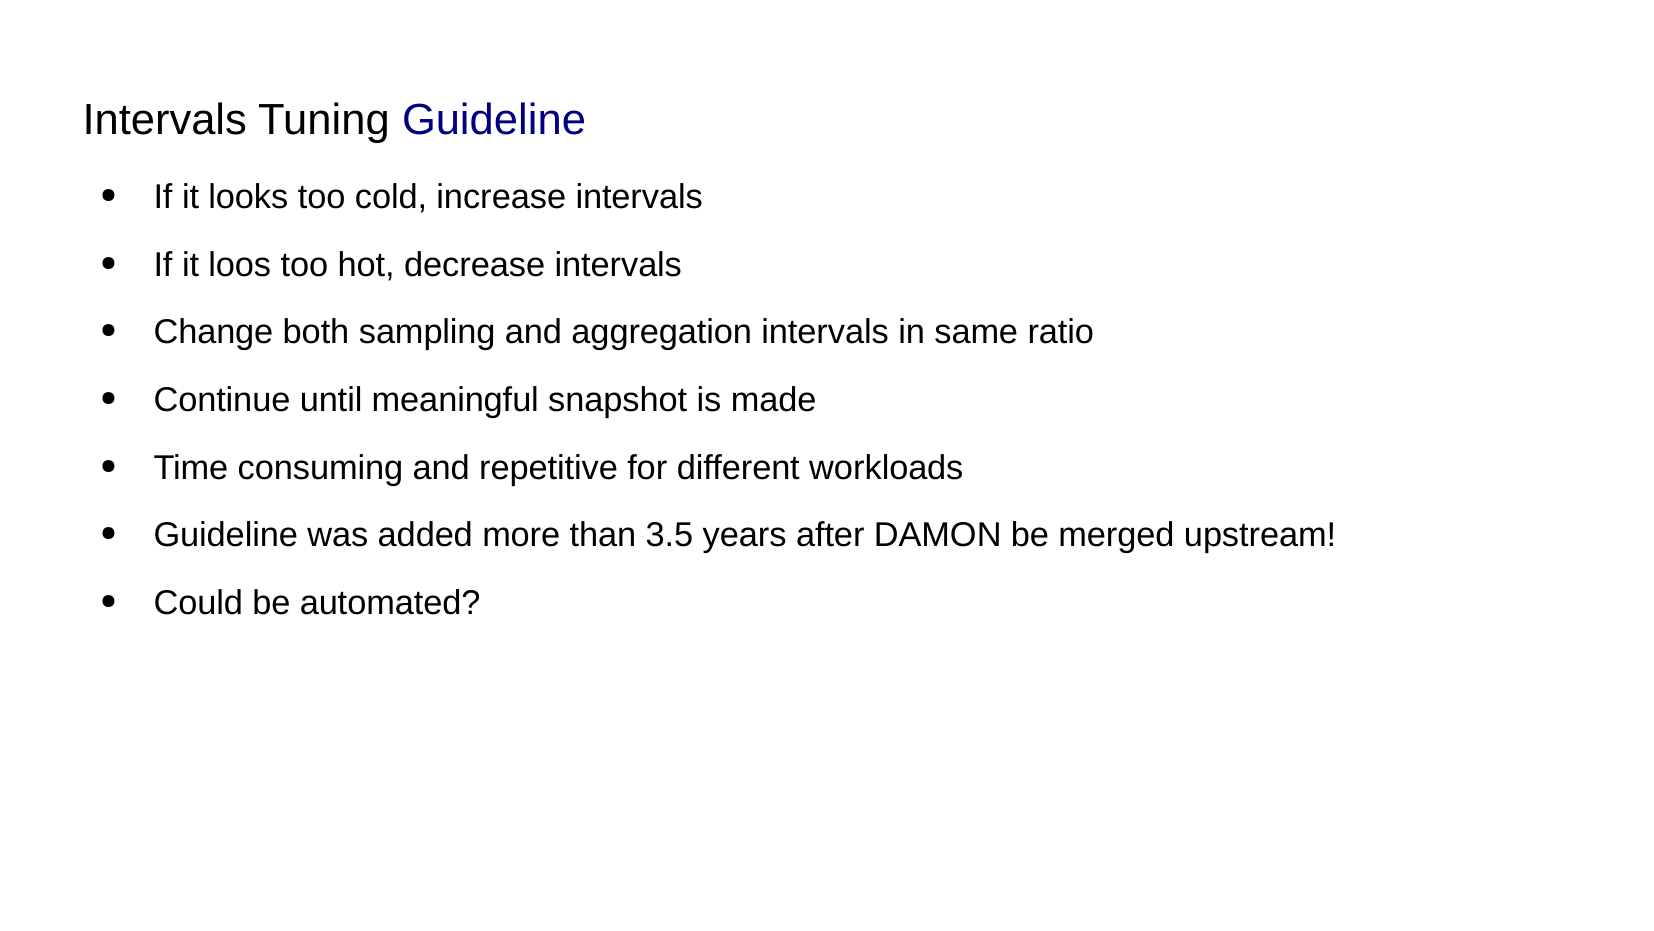

# Intervals Tuning Guideline
If it looks too cold, increase intervals
If it loos too hot, decrease intervals
Change both sampling and aggregation intervals in same ratio
Continue until meaningful snapshot is made
Time consuming and repetitive for different workloads
Guideline was added more than 3.5 years after DAMON be merged upstream!
Could be automated?